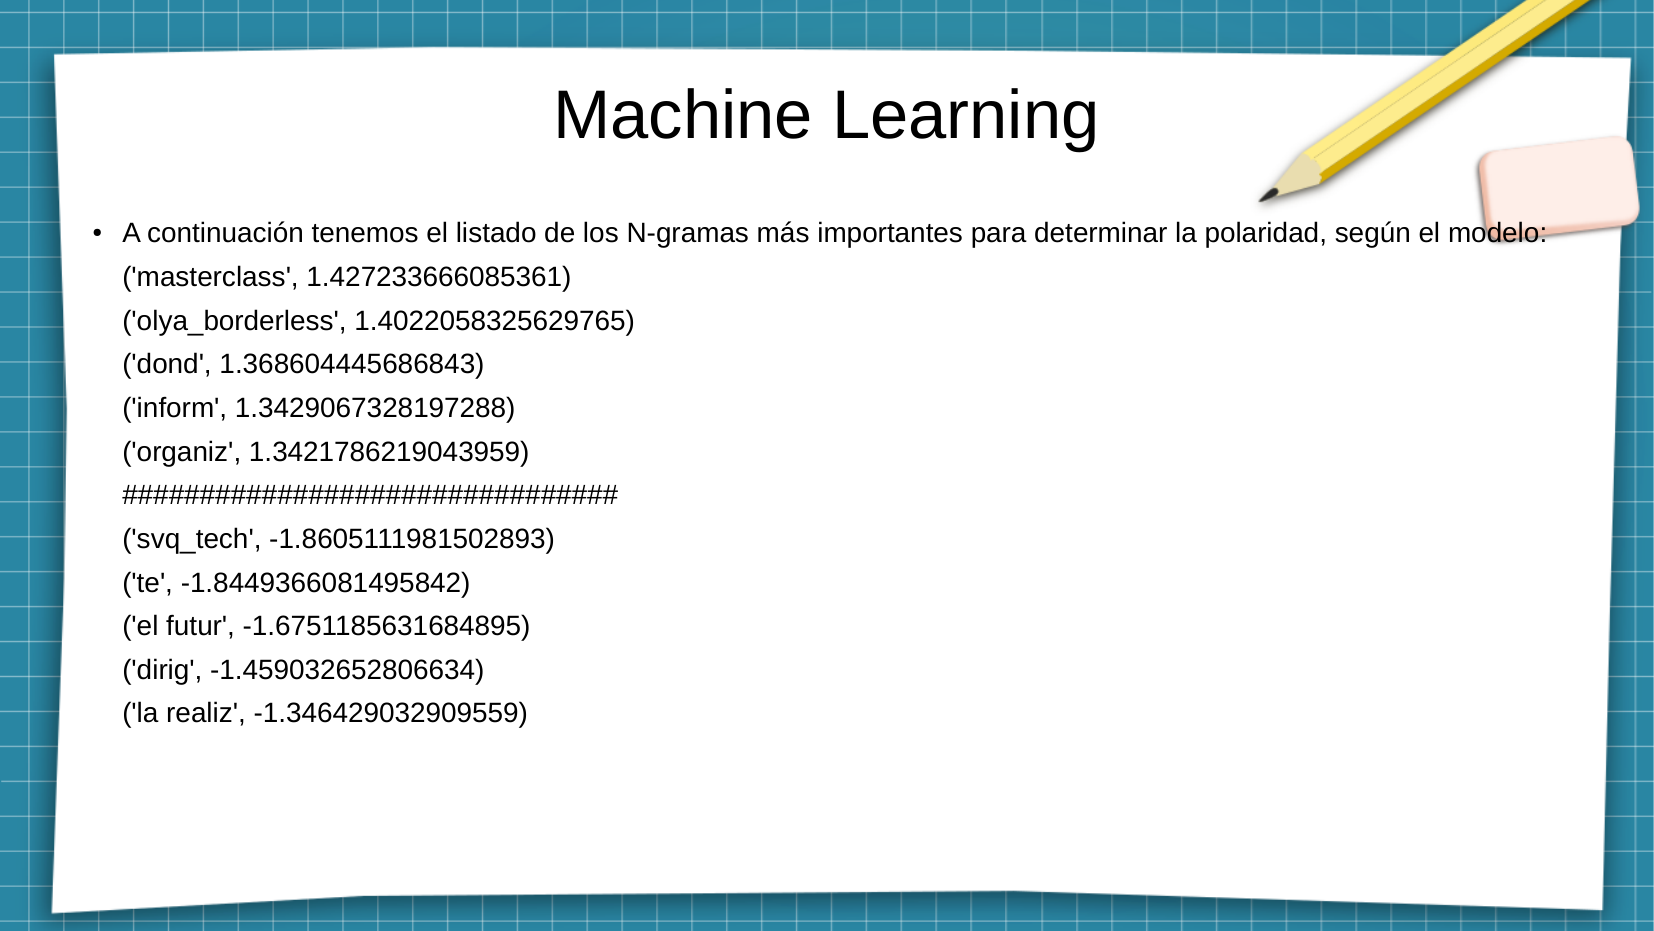

# Machine Learning
A continuación tenemos el listado de los N-gramas más importantes para determinar la polaridad, según el modelo:
('masterclass', 1.427233666085361)
('olya_borderless', 1.4022058325629765)
('dond', 1.368604445686843)
('inform', 1.3429067328197288)
('organiz', 1.3421786219043959)
################################
('svq_tech', -1.8605111981502893)
('te', -1.8449366081495842)
('el futur', -1.6751185631684895)
('dirig', -1.459032652806634)
('la realiz', -1.346429032909559)